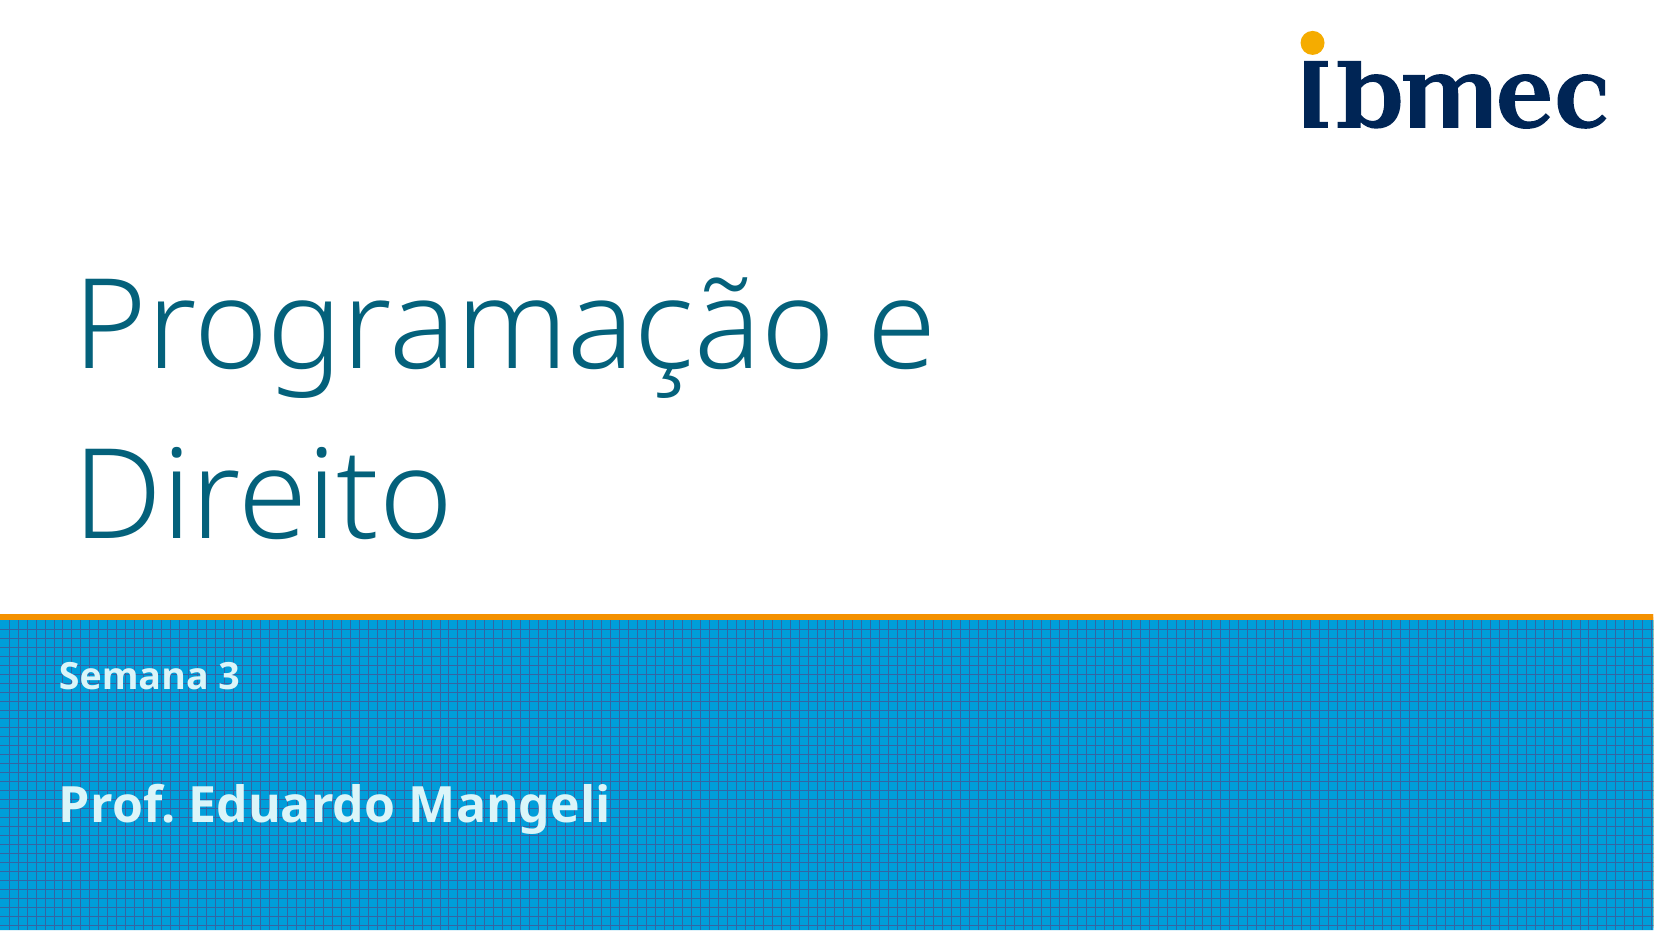

# Programação e Direito
Semana 3
Prof. Eduardo Mangeli